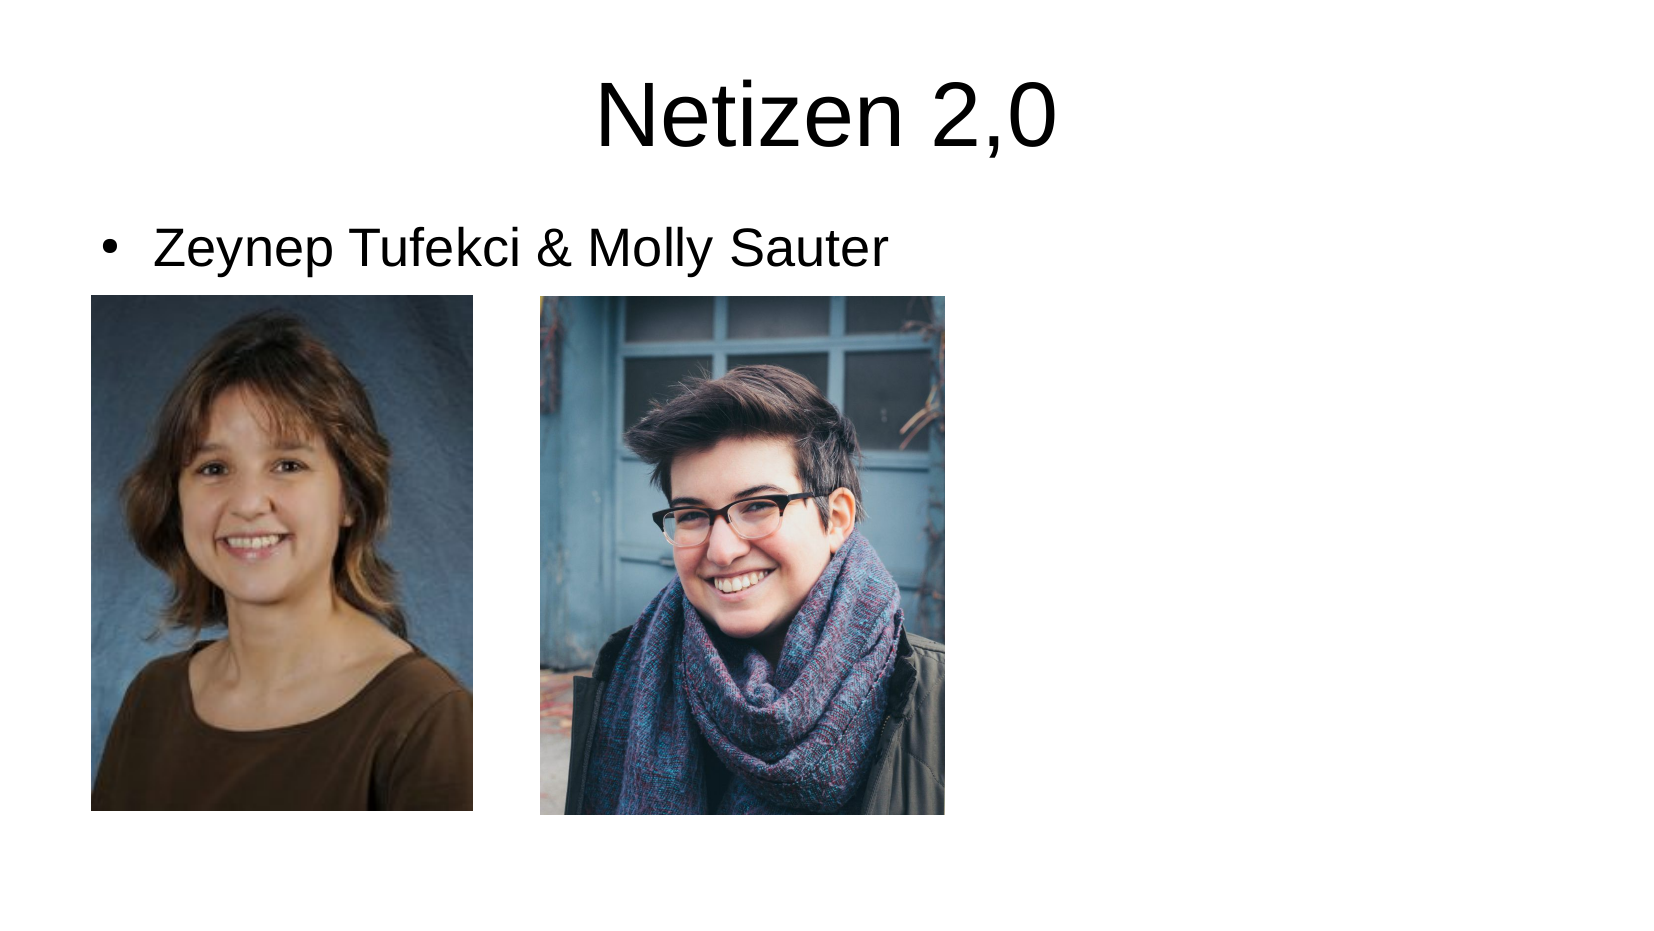

# Netizen 2,0
Zeynep Tufekci & Molly Sauter